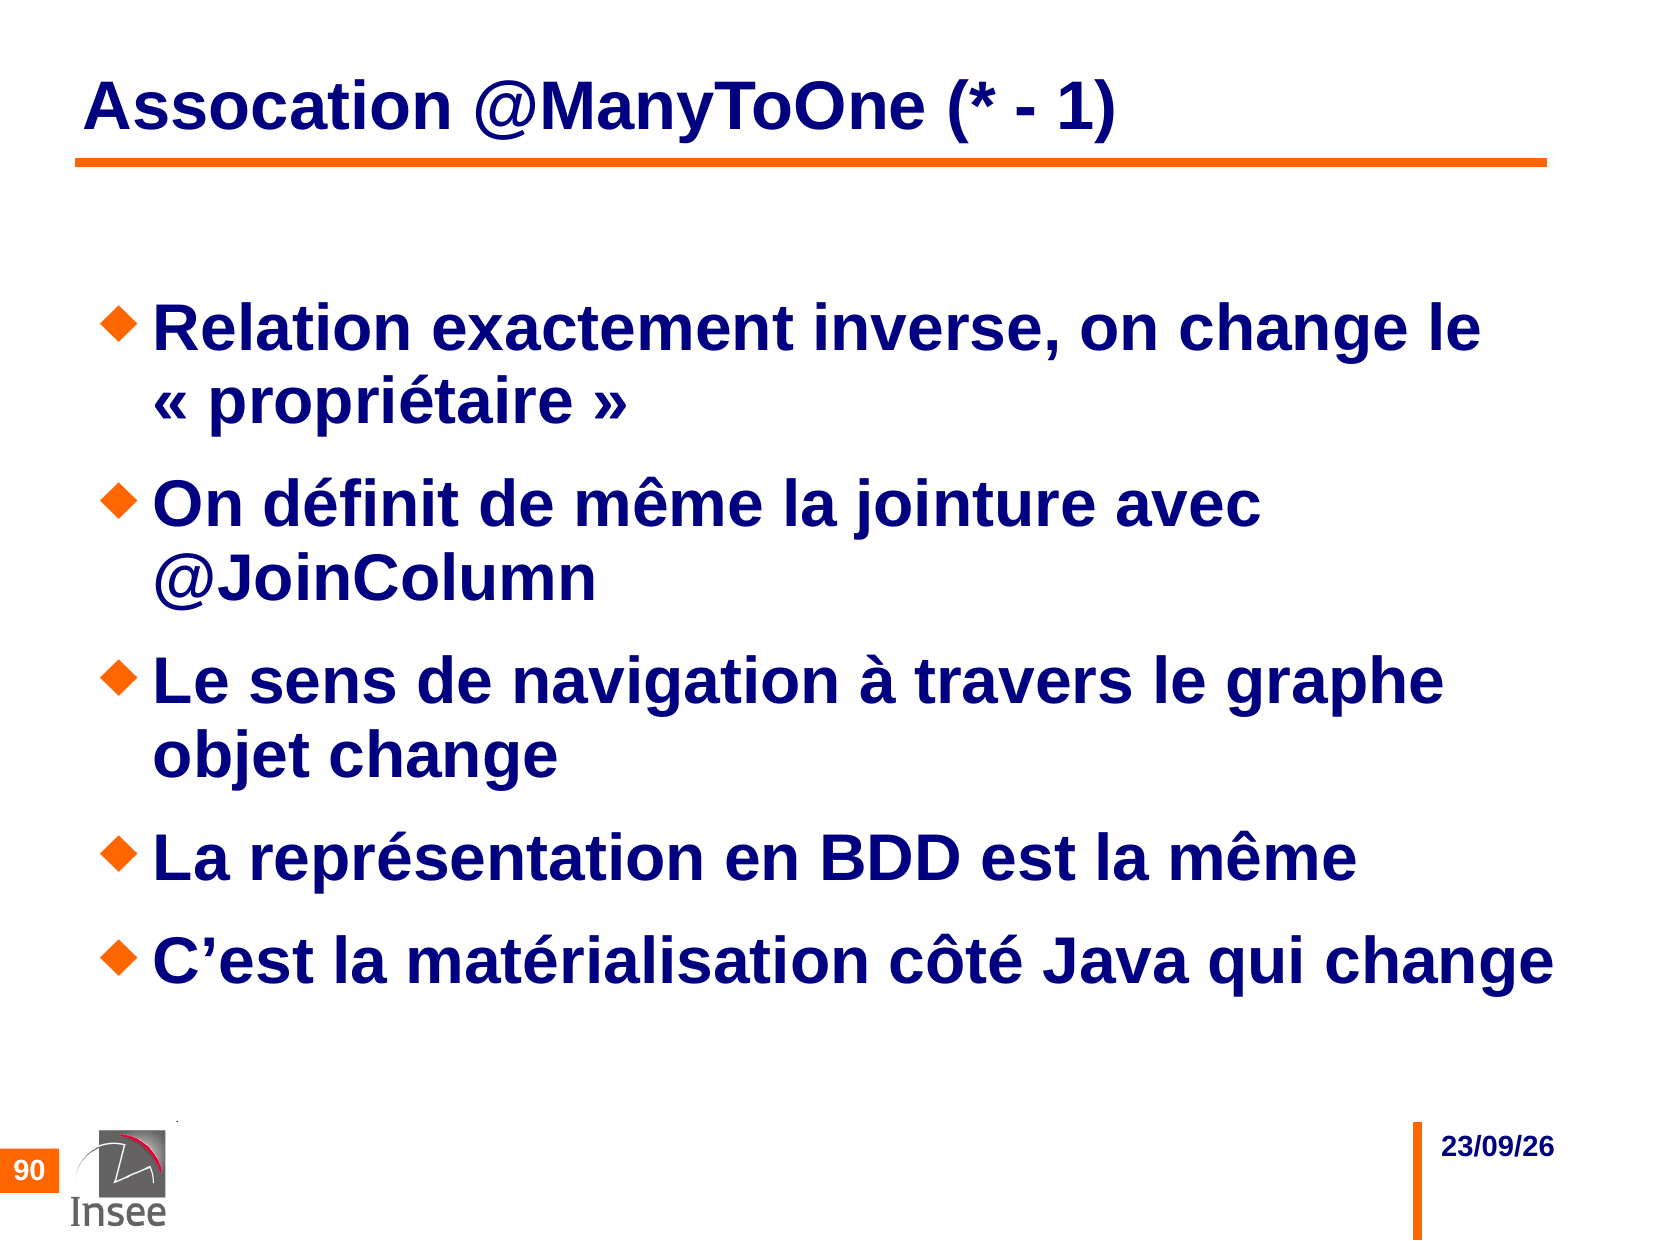

# Assocation @ManyToOne (* - 1)
Relation exactement inverse, on change le « propriétaire »
On définit de même la jointure avec @JoinColumn
Le sens de navigation à travers le graphe objet change
La représentation en BDD est la même
C’est la matérialisation côté Java qui change
90